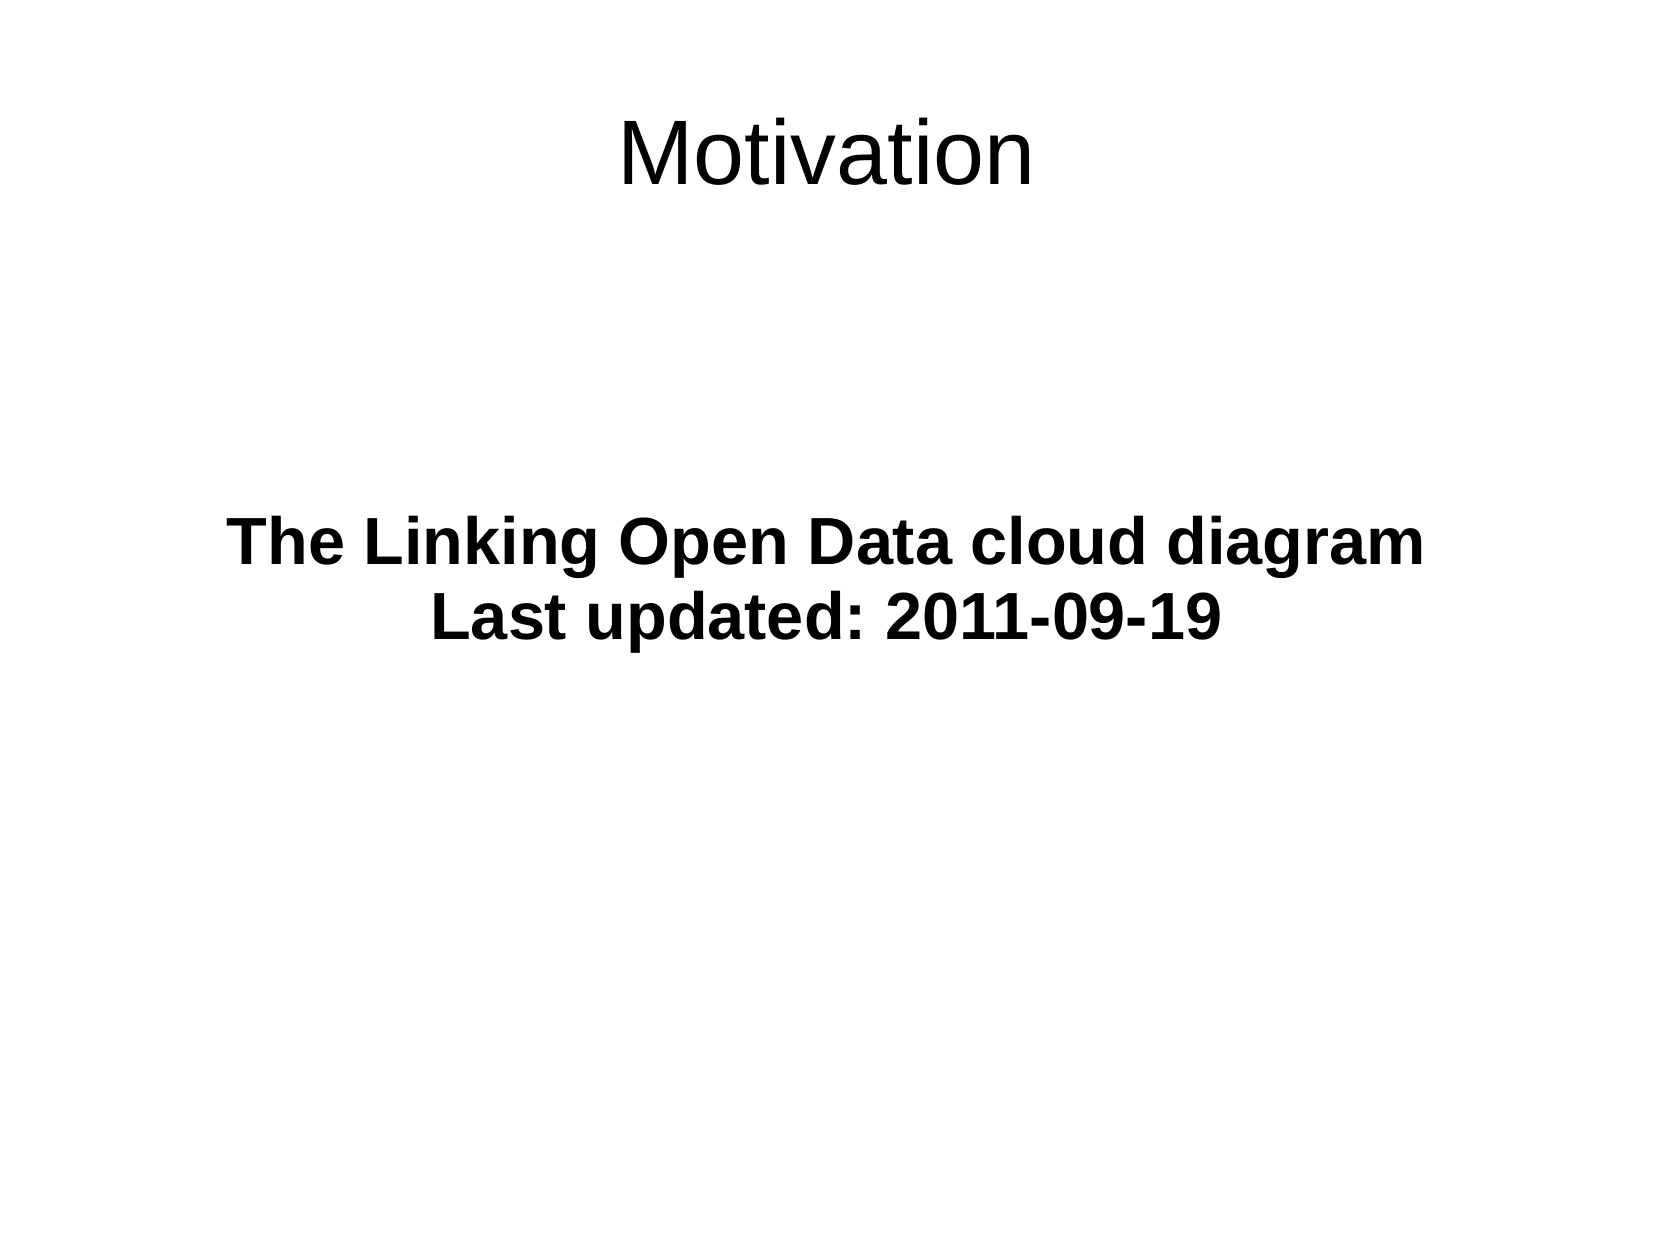

# The Linking Open Data cloud diagram
Last updated: 2011-09-19
Motivation